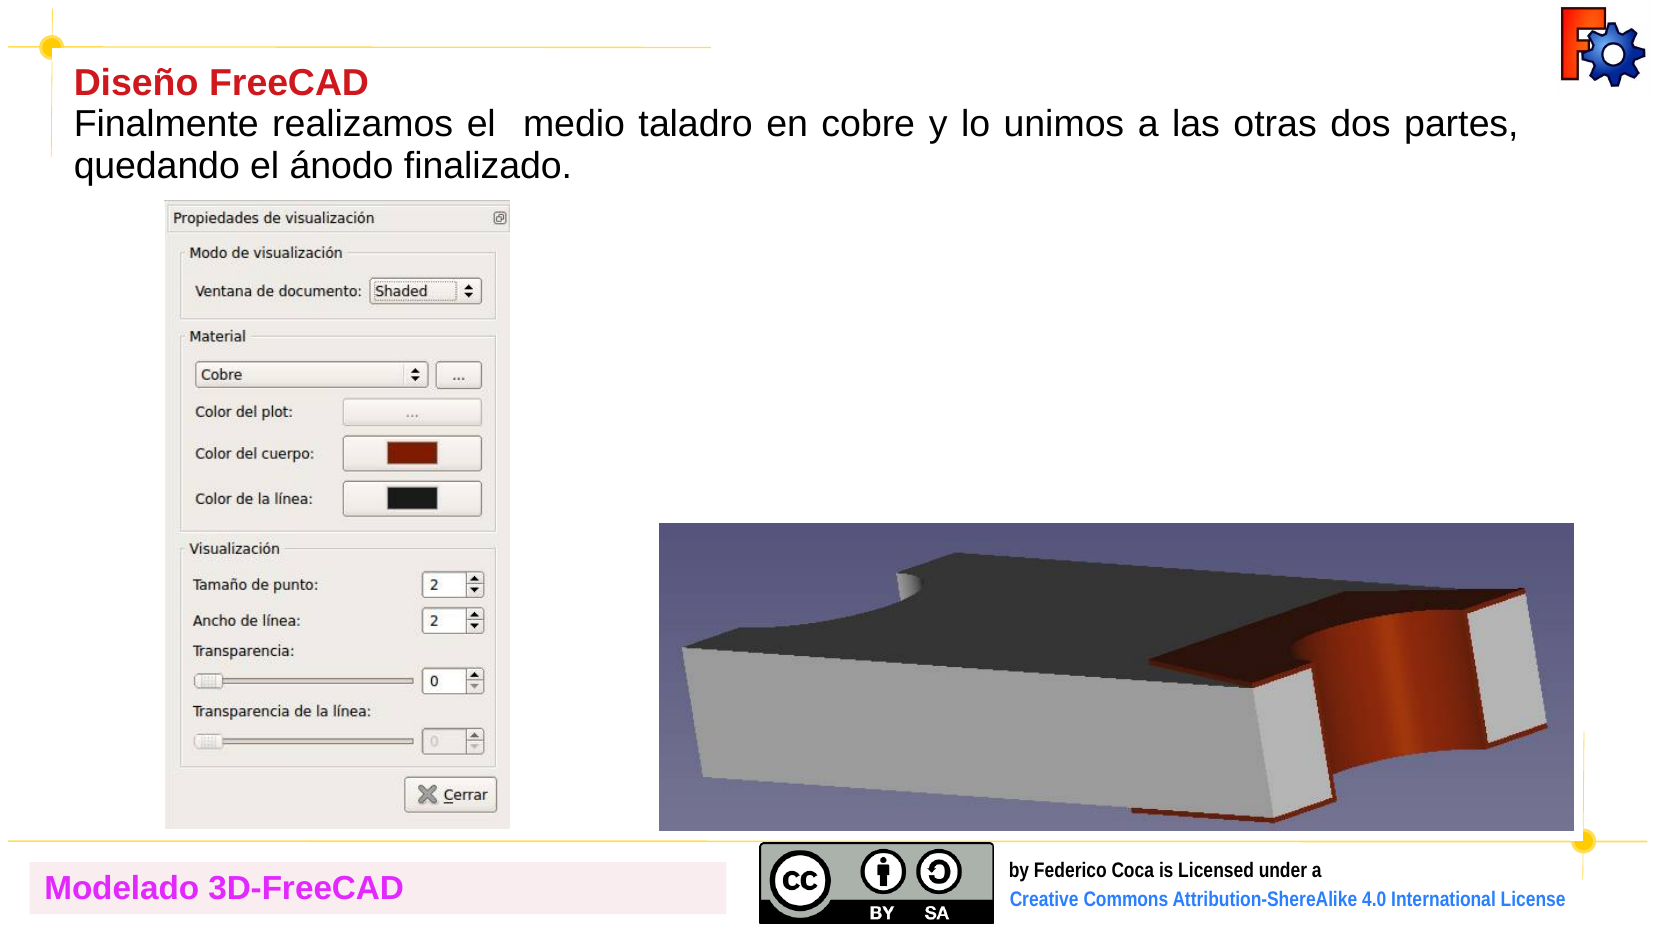

Diseño FreeCAD
Finalmente realizamos el medio taladro en cobre y lo unimos a las otras dos partes, quedando el ánodo finalizado.
Modelado 3D-FreeCAD